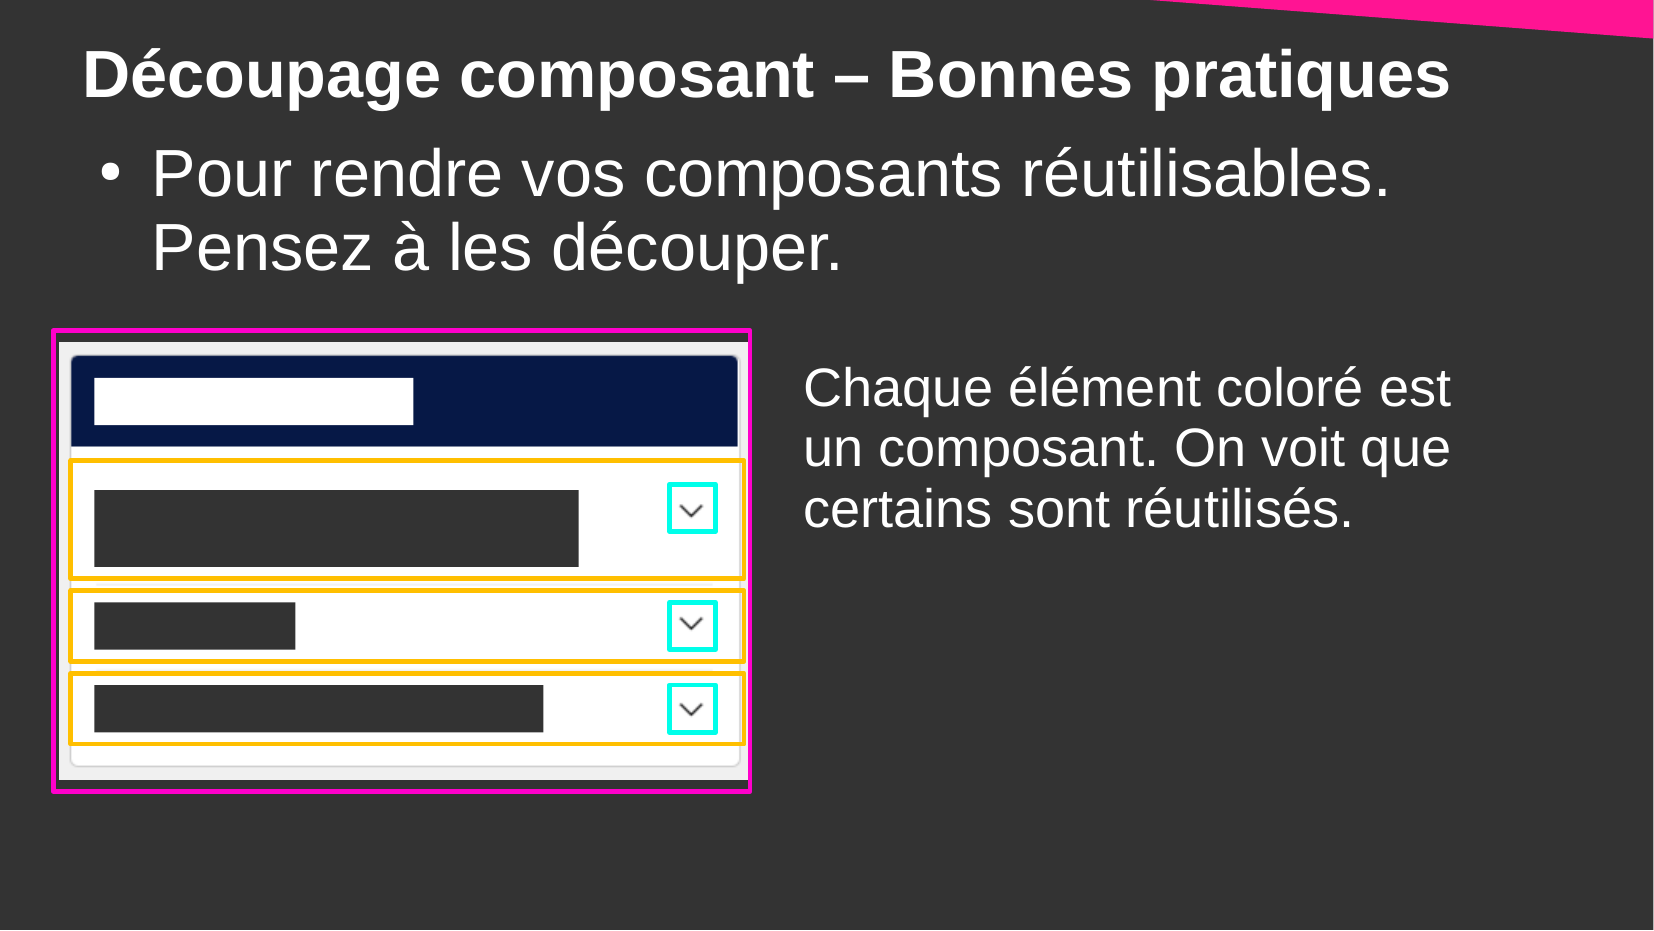

# Découpage composant – Bonnes pratiques
Pour rendre vos composants réutilisables. Pensez à les découper.
Chaque élément coloré est un composant. On voit que certains sont réutilisés.